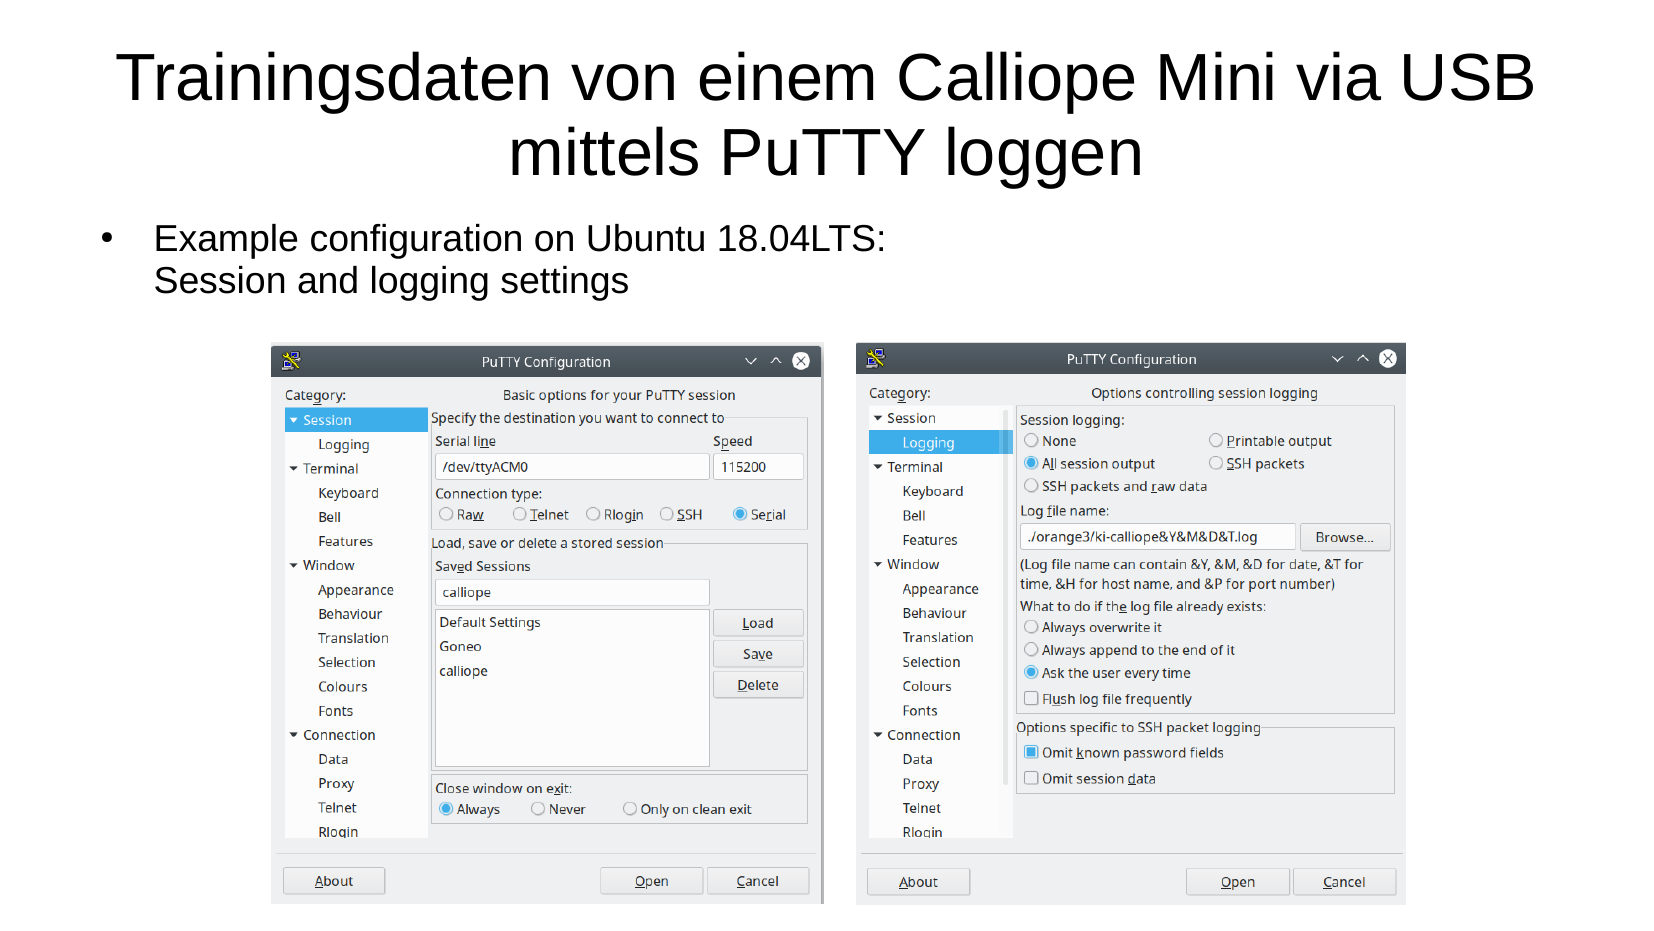

# Trainingsdaten von einem Calliope Mini via USB mittels PuTTY loggen
Example configuration on Ubuntu 18.04LTS:
Session and logging settings